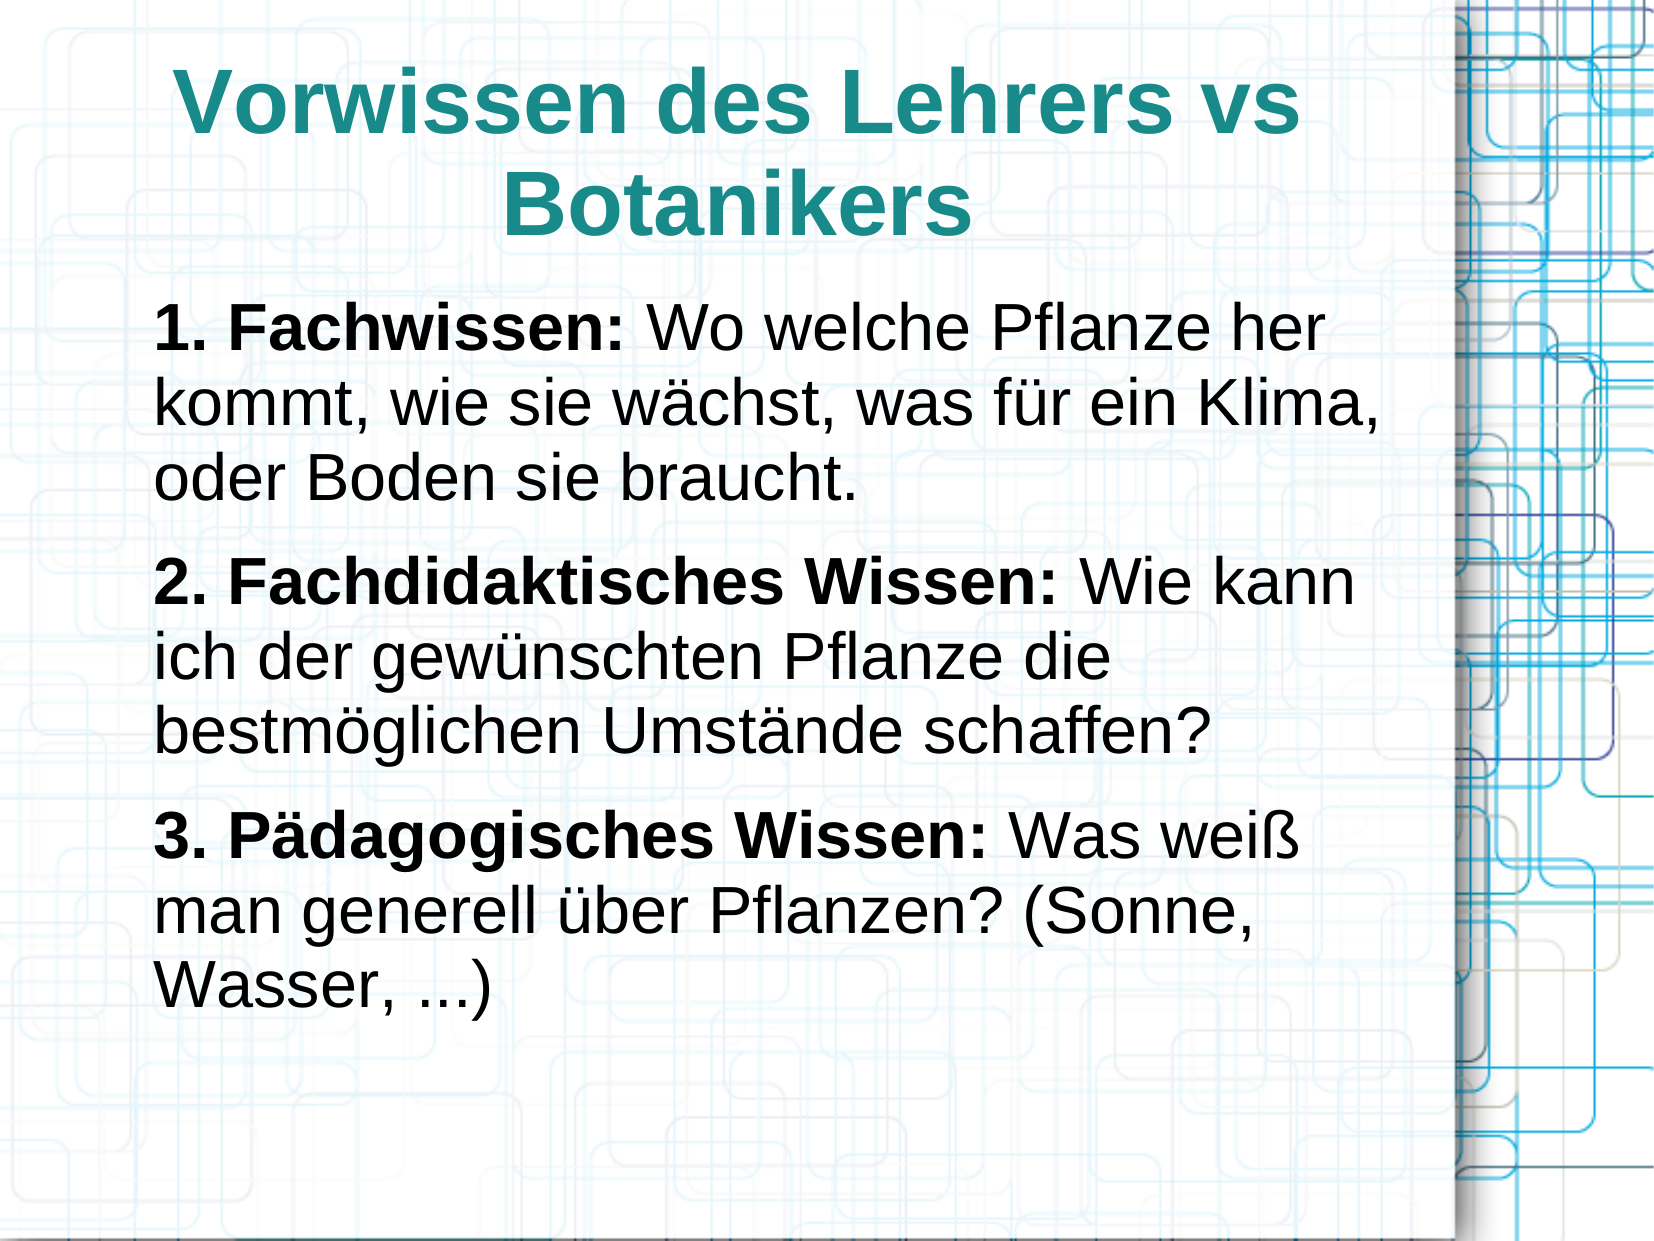

# Vorwissen des Lehrers vs Botanikers
1. Fachwissen: Wo welche Pflanze her kommt, wie sie wächst, was für ein Klima, oder Boden sie braucht.
2. Fachdidaktisches Wissen: Wie kann ich der gewünschten Pflanze die bestmöglichen Umstände schaffen?
3. Pädagogisches Wissen: Was weiß man generell über Pflanzen? (Sonne, Wasser, ...)